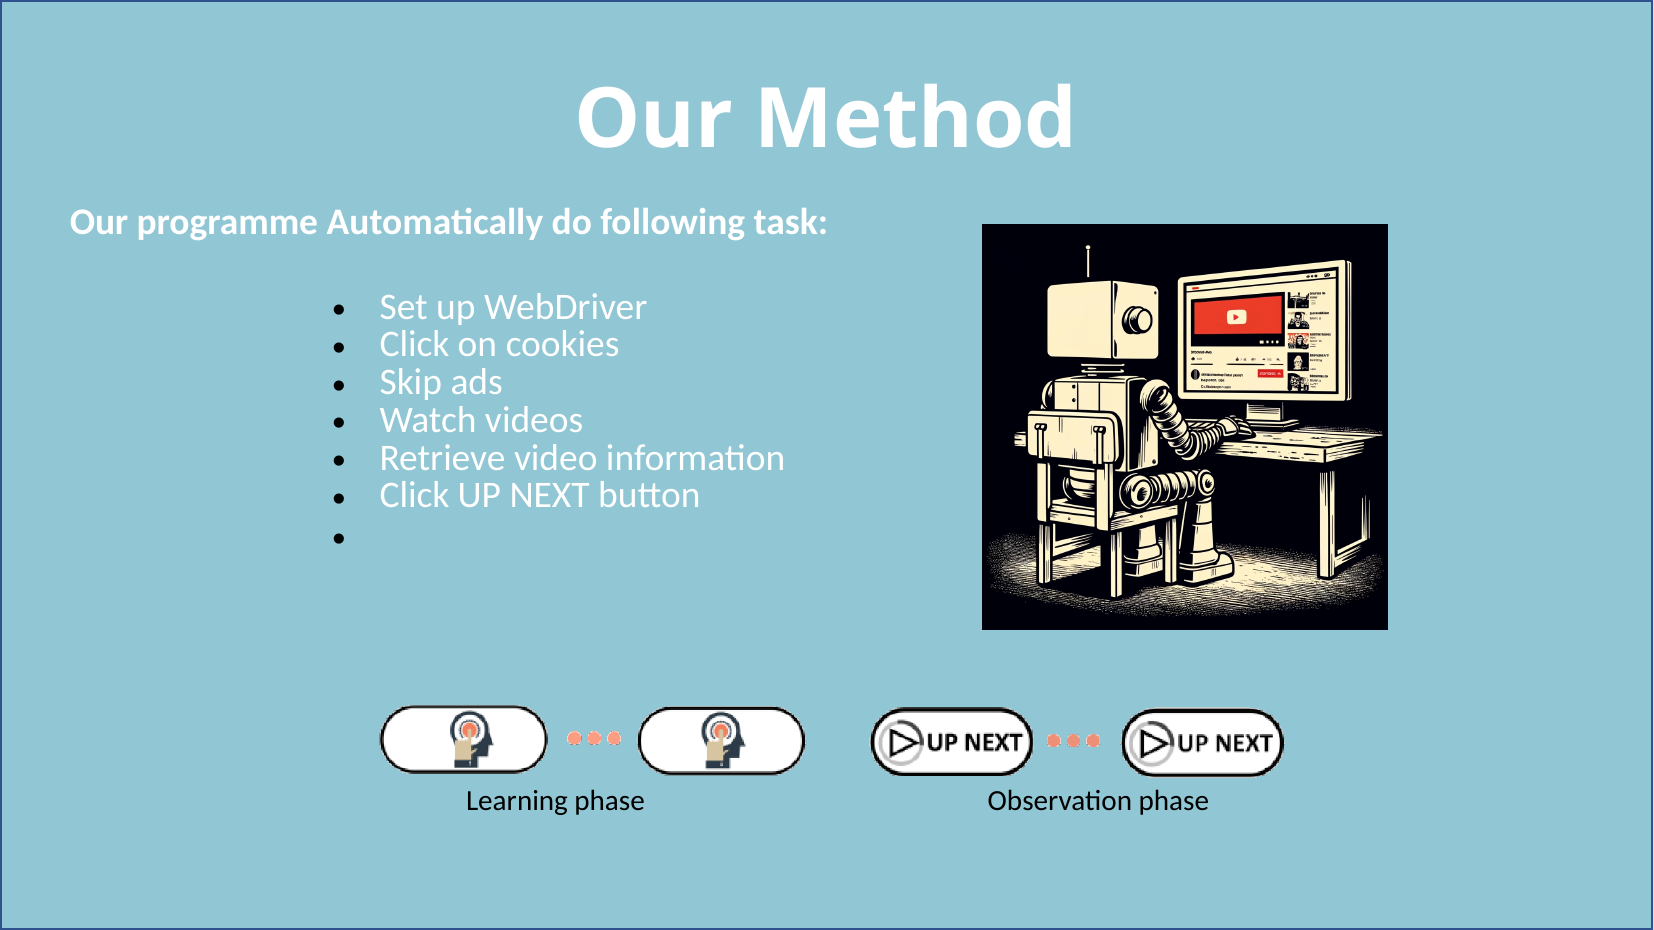

# Our Method
Our programme Automatically do following task:
Set up WebDriver
Click on cookies
Skip ads
Watch videos
Retrieve video information
Click UP NEXT button
Learning phase
Observation phase